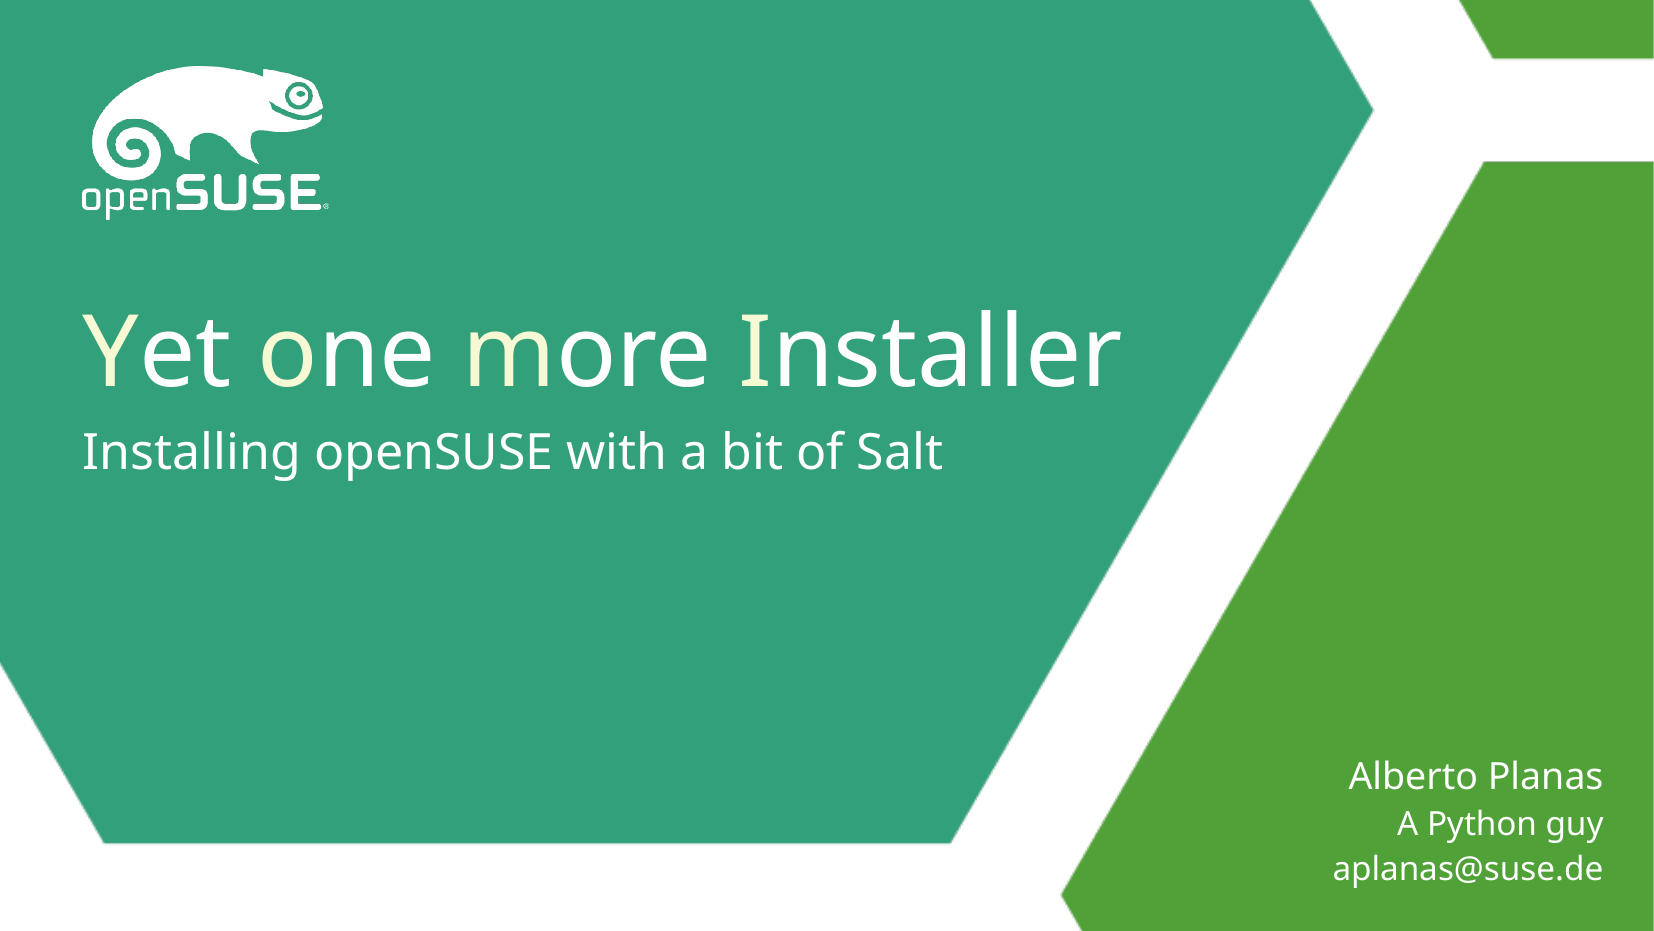

Yet one more Installer
Installing openSUSE with a bit of Salt
# Alberto Planas
A Python guy
aplanas@suse.de